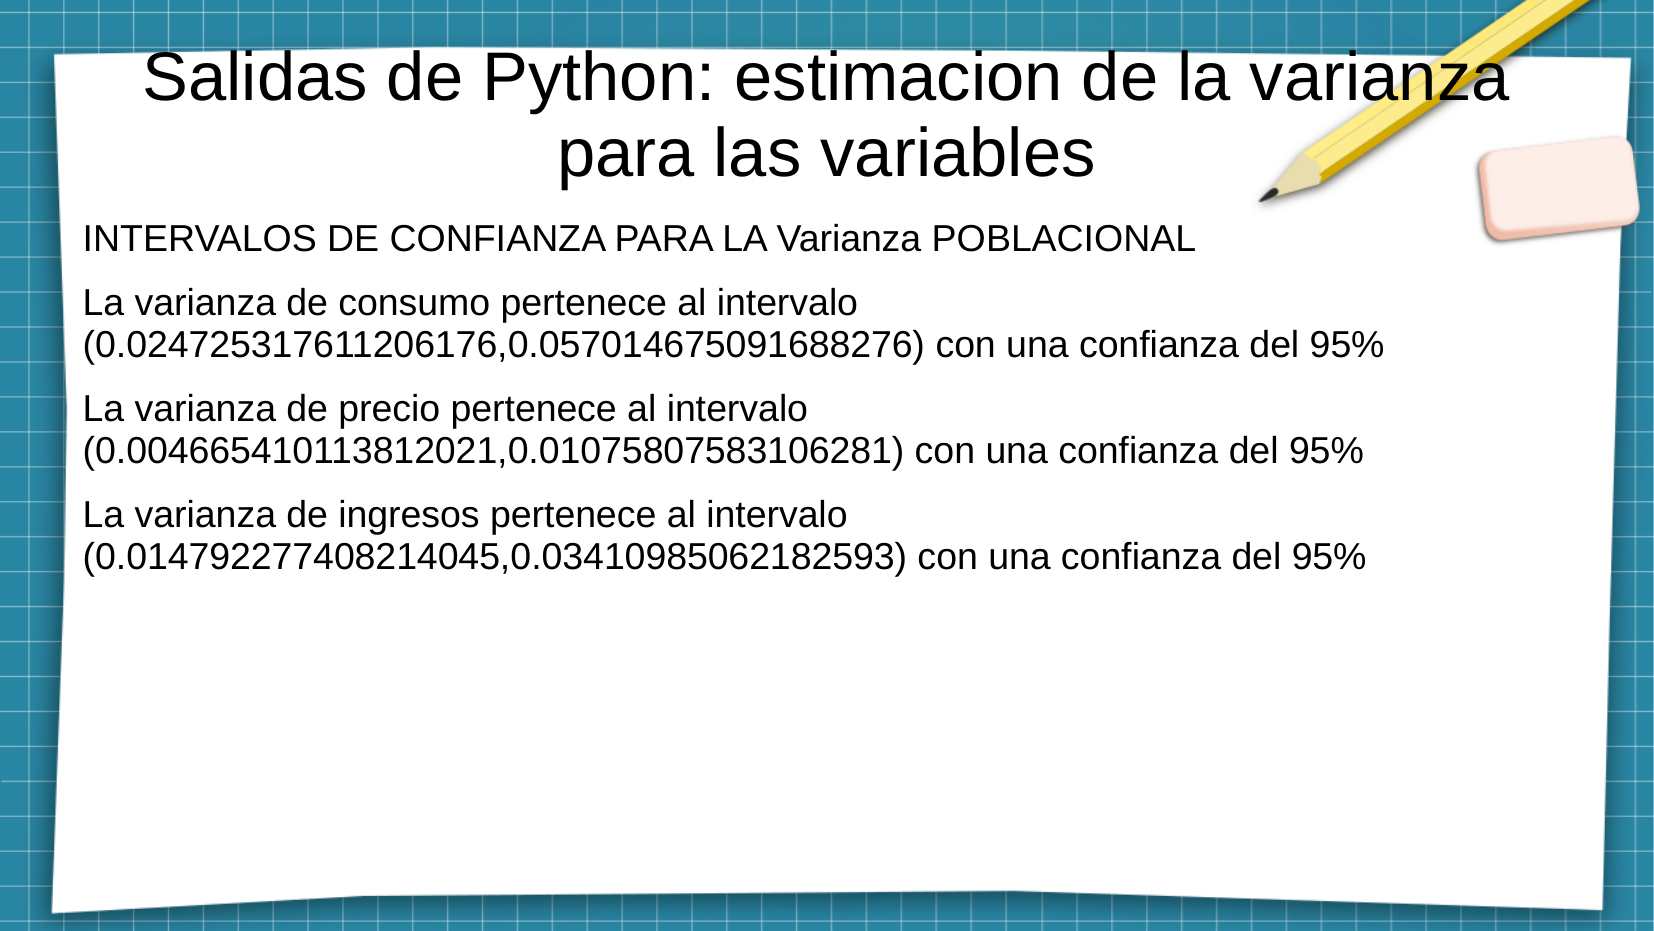

# Salidas de Python: estimacion de la varianza para las variables
INTERVALOS DE CONFIANZA PARA LA Varianza POBLACIONAL
La varianza de consumo pertenece al intervalo (0.024725317611206176,0.057014675091688276) con una confianza del 95%
La varianza de precio pertenece al intervalo (0.004665410113812021,0.01075807583106281) con una confianza del 95%
La varianza de ingresos pertenece al intervalo (0.014792277408214045,0.03410985062182593) con una confianza del 95%